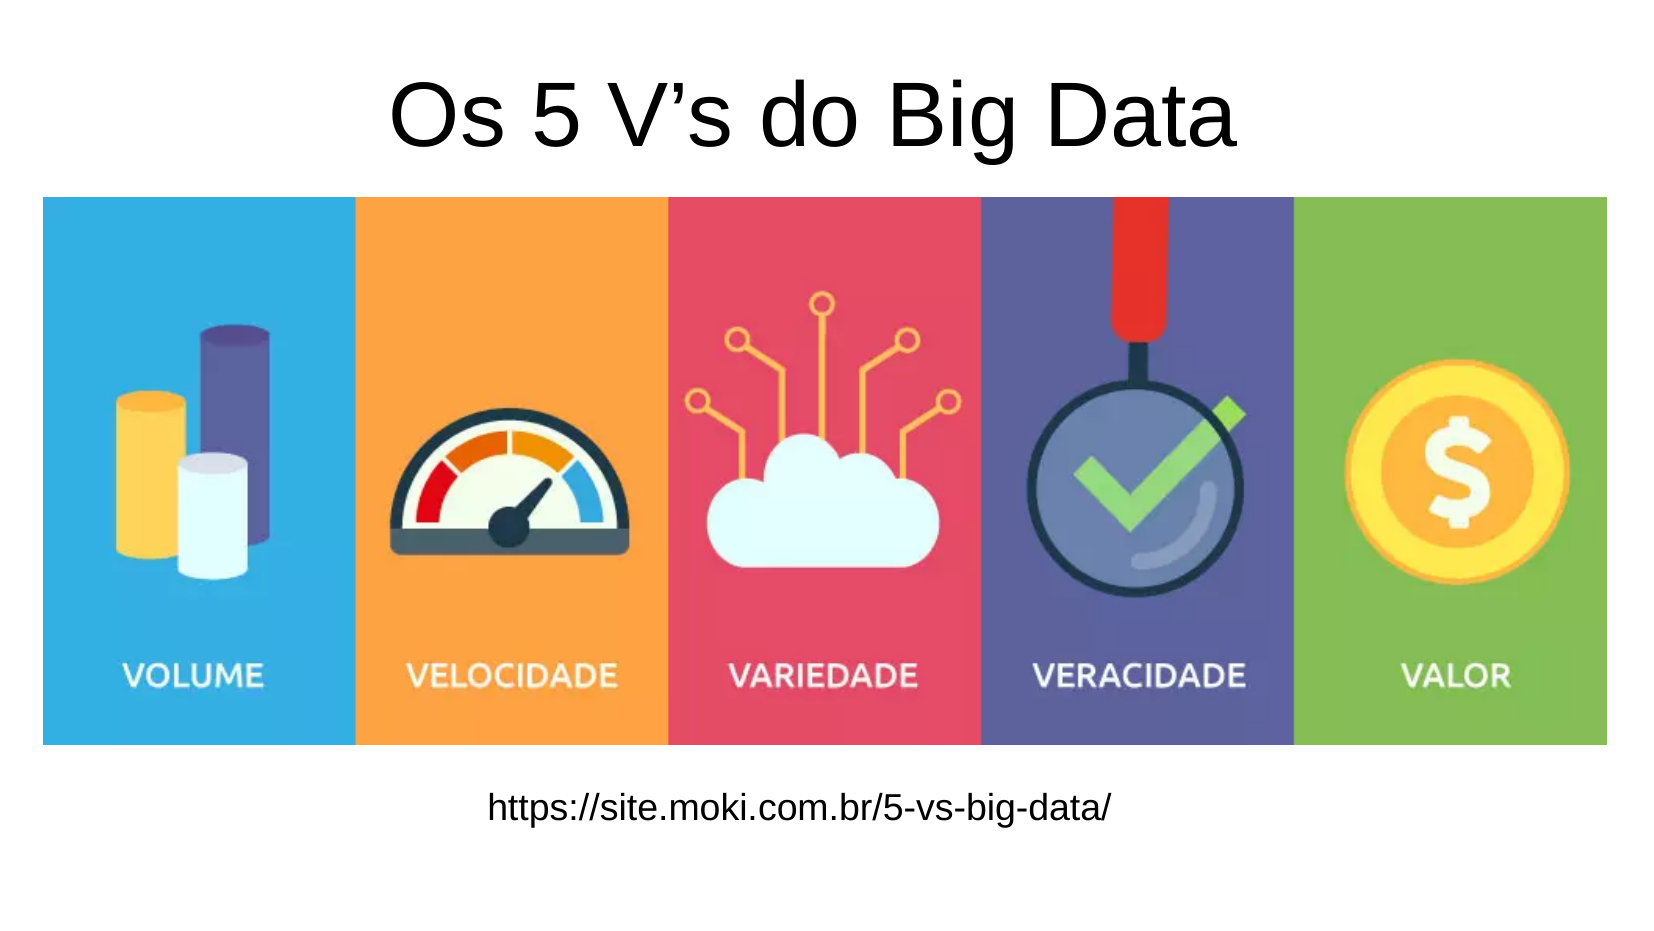

# Os 5 V’s do Big Data
https://site.moki.com.br/5-vs-big-data/